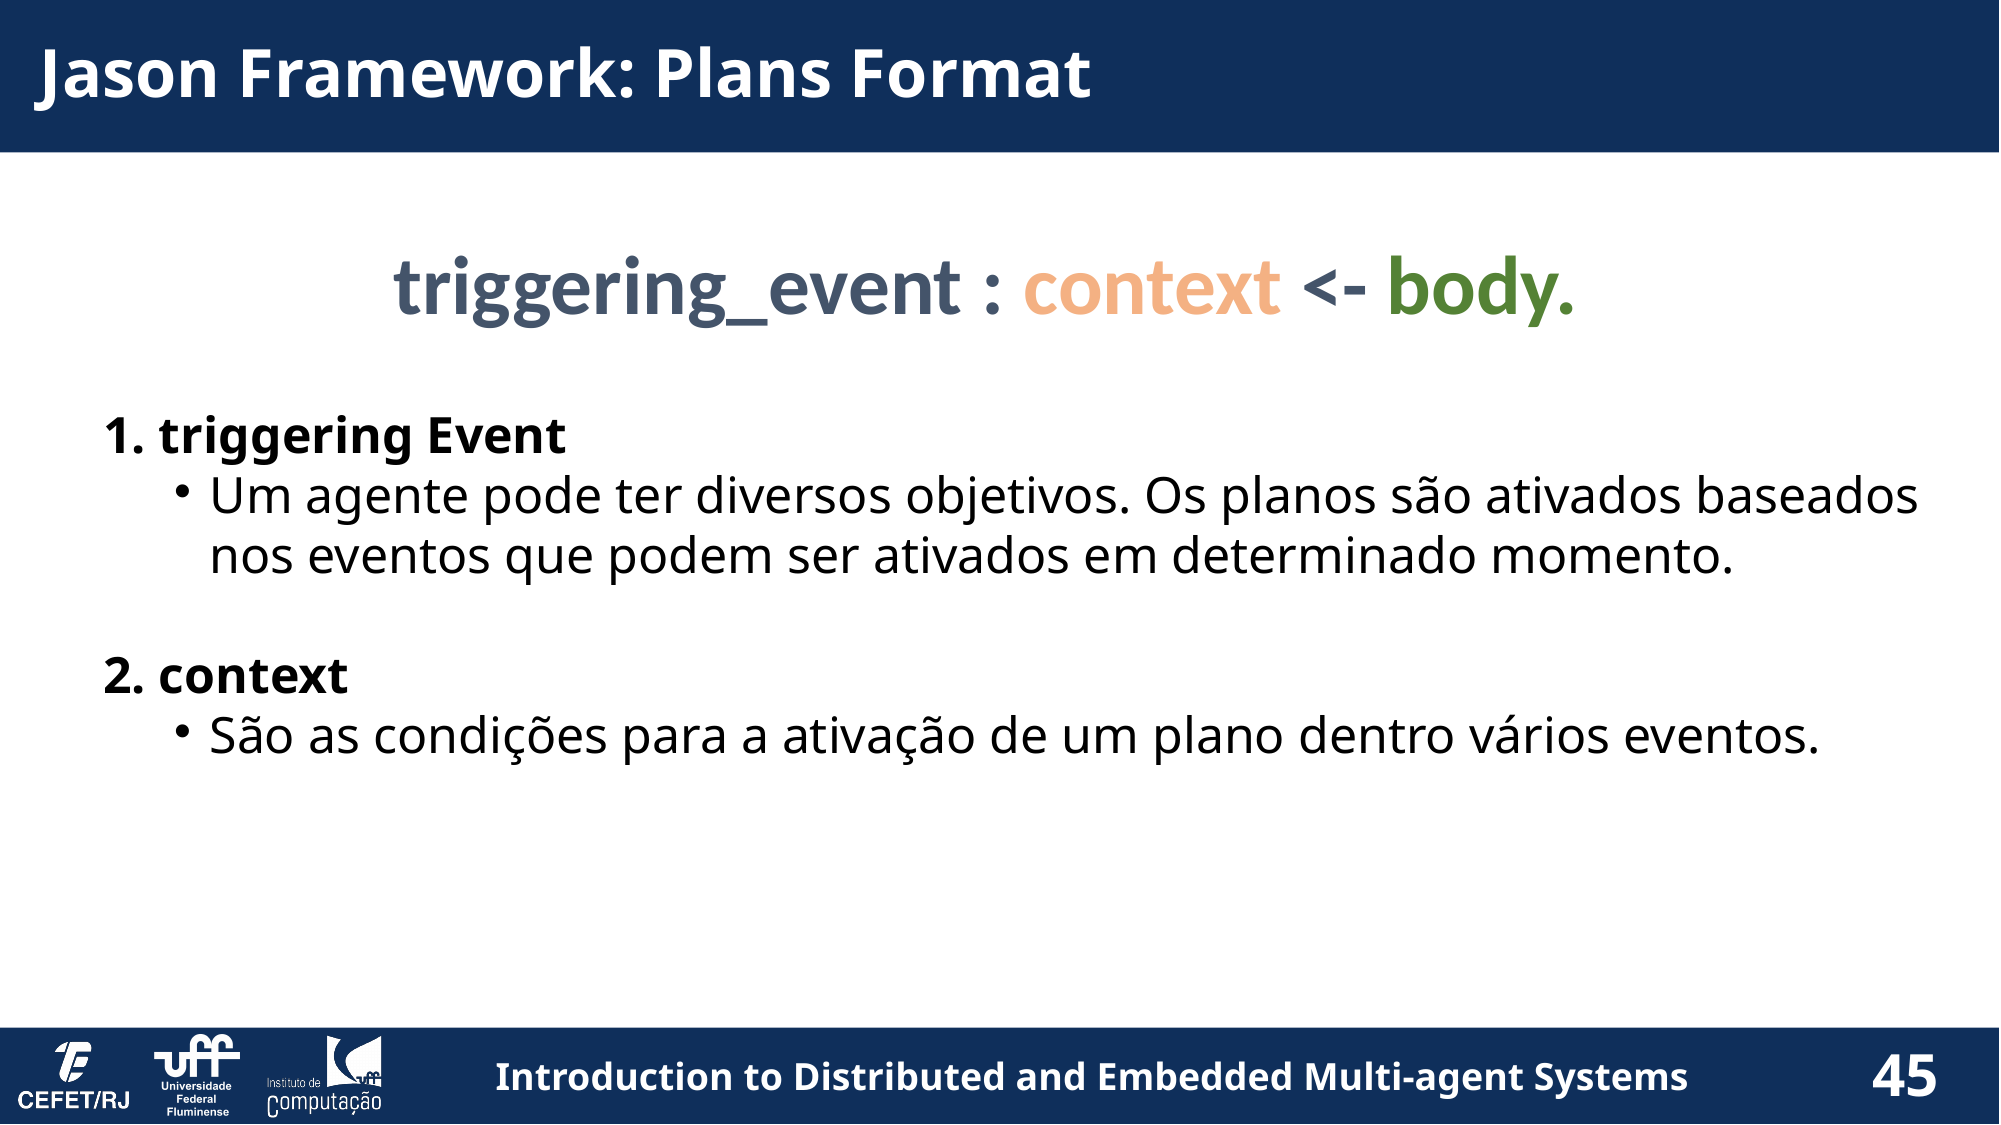

Jason Framework: Plans Format
triggering_event : context <- body.
 triggering Event
Um agente pode ter diversos objetivos. Os planos são ativados baseados nos eventos que podem ser ativados em determinado momento.
 context
São as condições para a ativação de um plano dentro vários eventos.